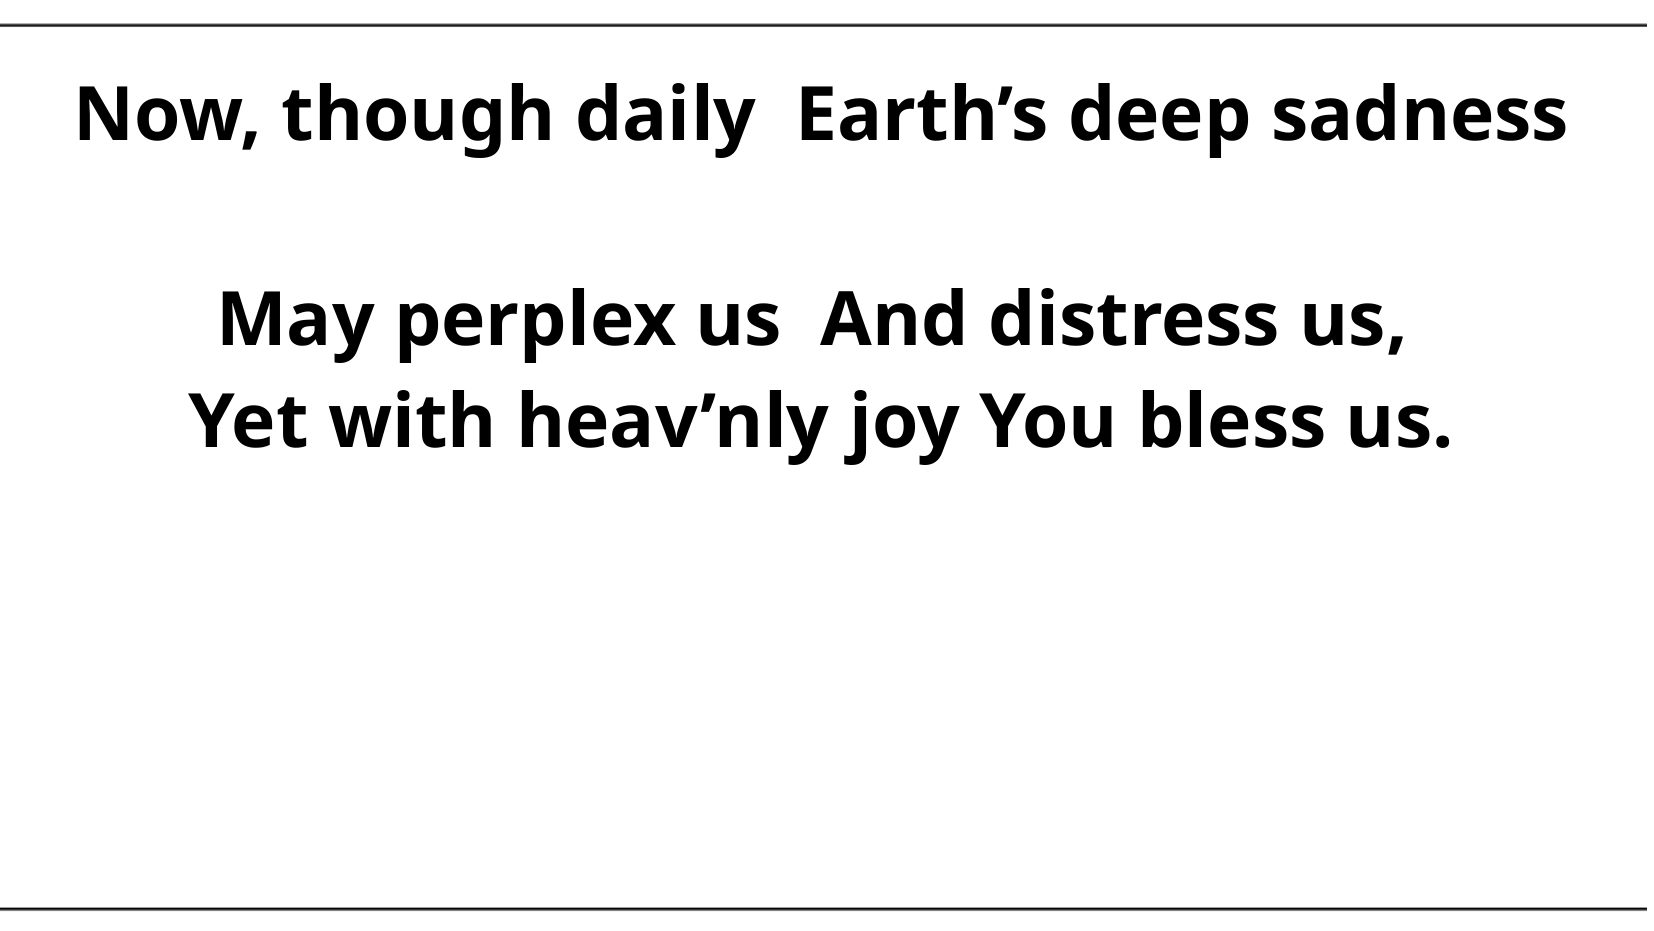

Now, though daily Earth’s deep sadness
May perplex us And distress us,
Yet with heav’nly joy You bless us.